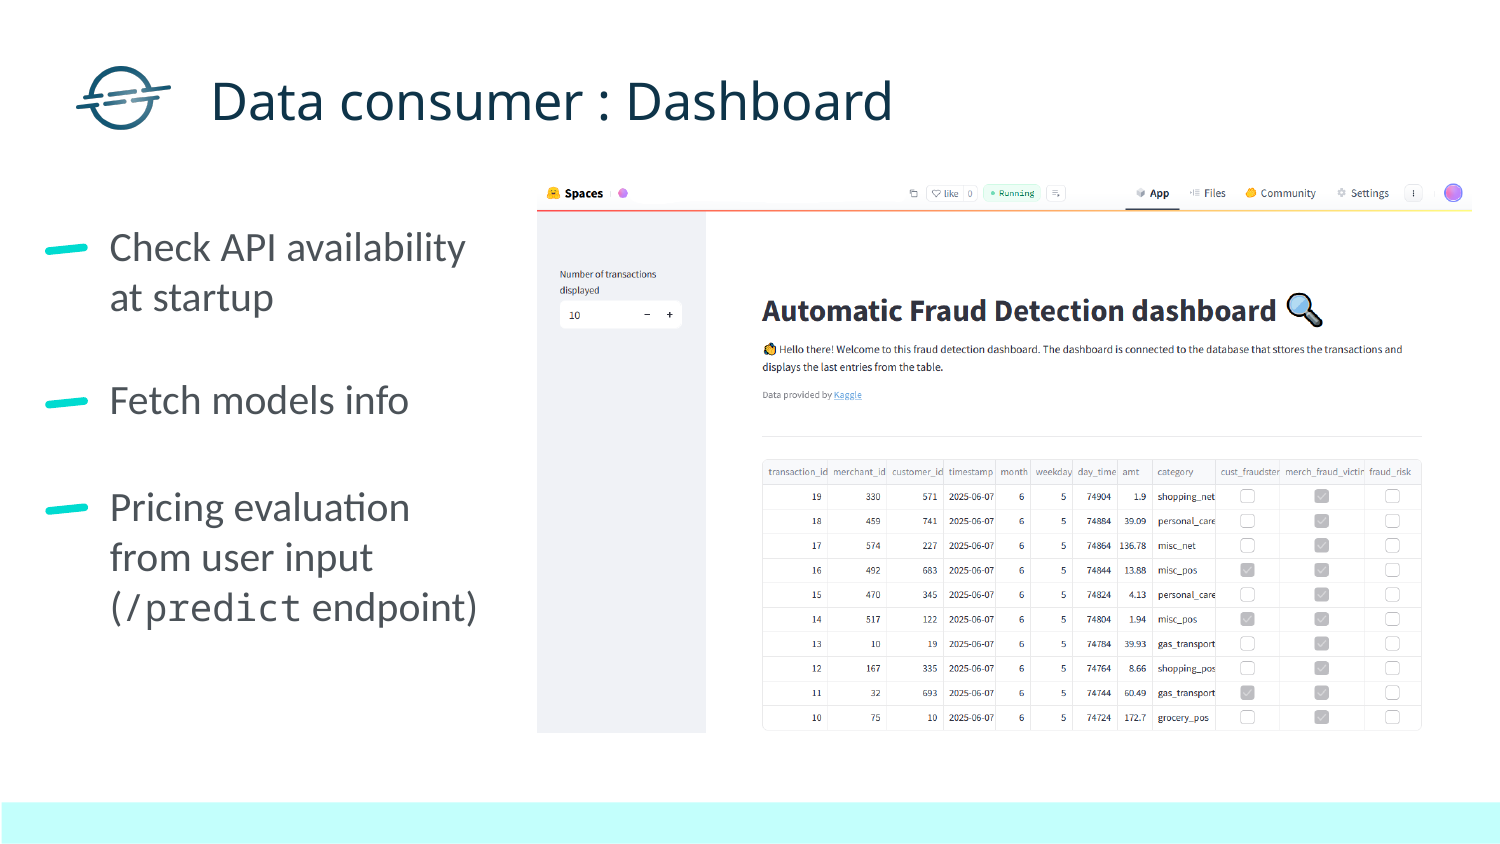

# Data consumer : Dashboard
Check API availability at startup
Fetch models info
Pricing evaluation from user input
(/predict endpoint)